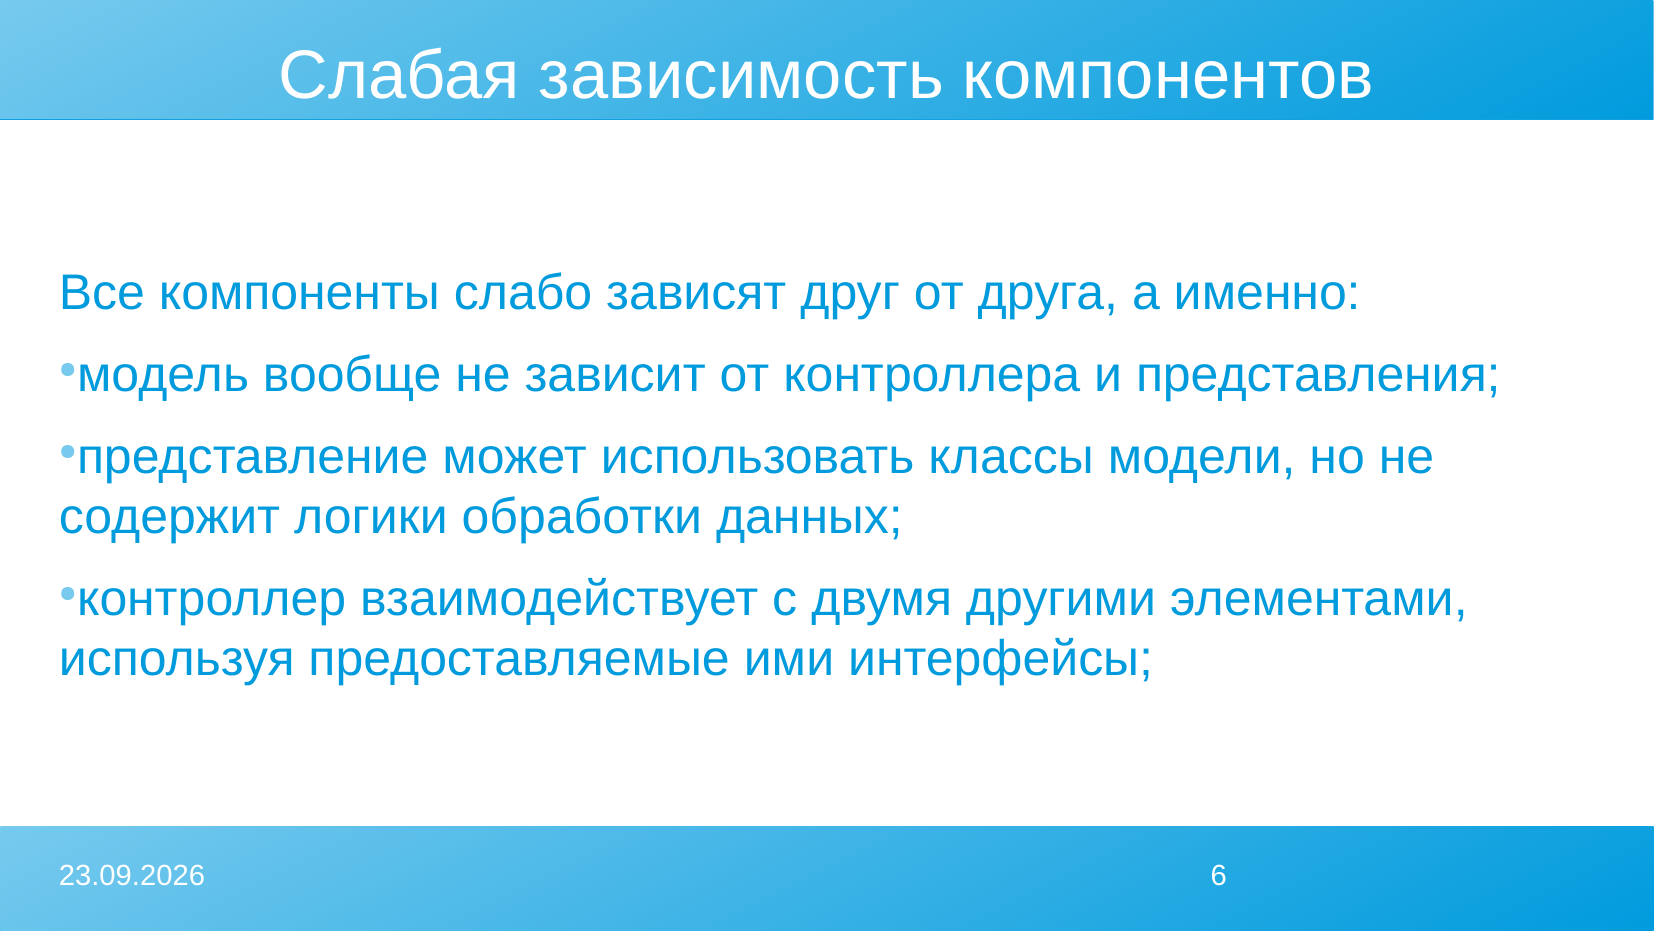

# Слабая зависимость компонентов
Все компоненты слабо зависят друг от друга, а именно:
модель вообще не зависит от контроллера и представления;
представление может использовать классы модели, но не содержит логики обработки данных;
контроллер взаимодействует с двумя другими элементами, используя предоставляемые ими интерфейсы;